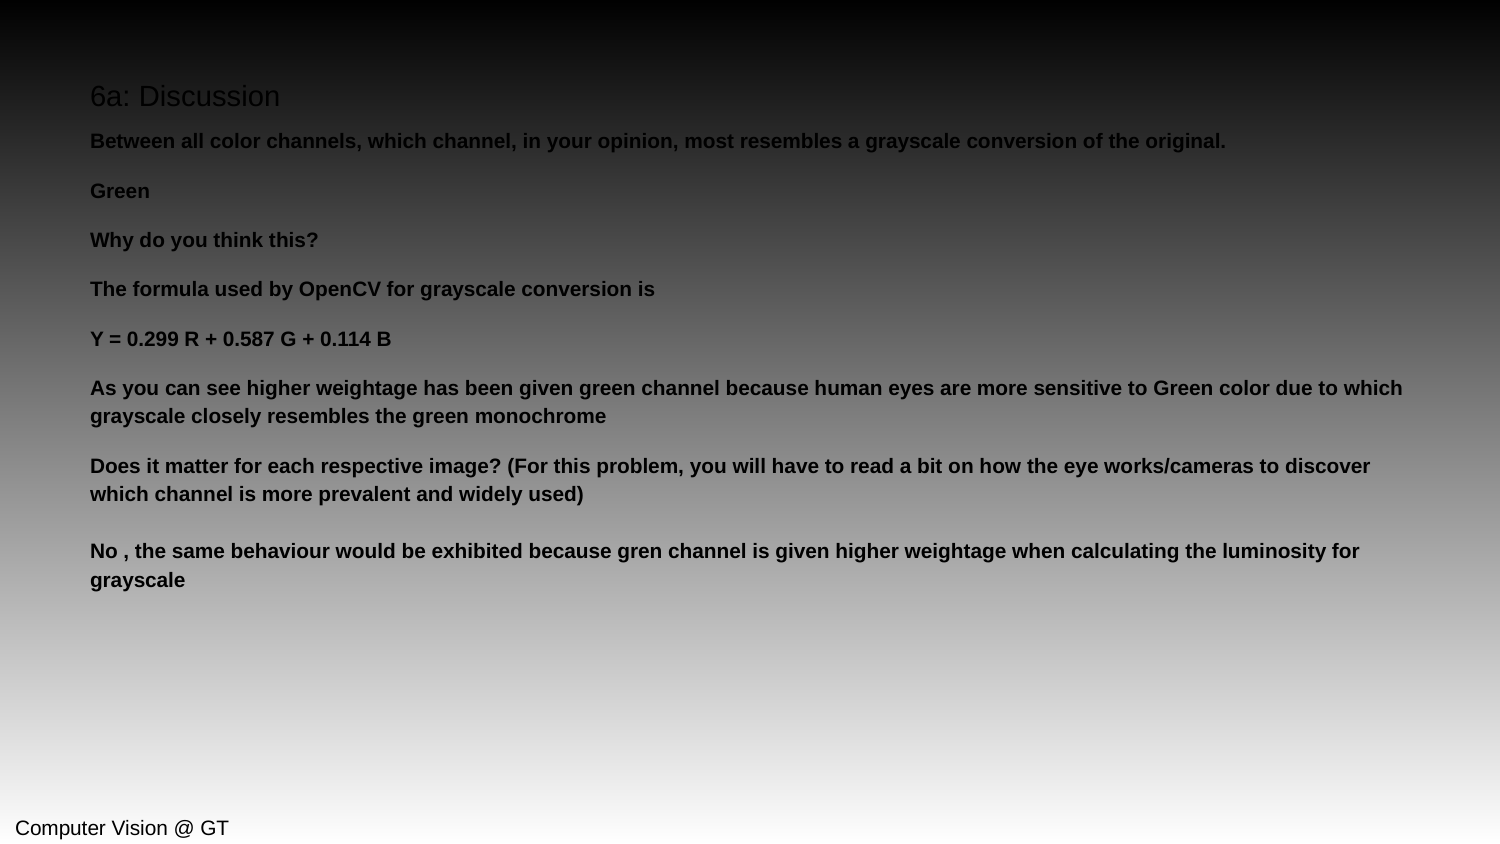

# 6a: Discussion
Between all color channels, which channel, in your opinion, most resembles a grayscale conversion of the original.
Green
Why do you think this?
The formula used by OpenCV for grayscale conversion is
Y = 0.299 R + 0.587 G + 0.114 B
As you can see higher weightage has been given green channel because human eyes are more sensitive to Green color due to which grayscale closely resembles the green monochrome
Does it matter for each respective image? (For this problem, you will have to read a bit on how the eye works/cameras to discover which channel is more prevalent and widely used)
No , the same behaviour would be exhibited because gren channel is given higher weightage when calculating the luminosity for grayscale
Computer Vision @ GT